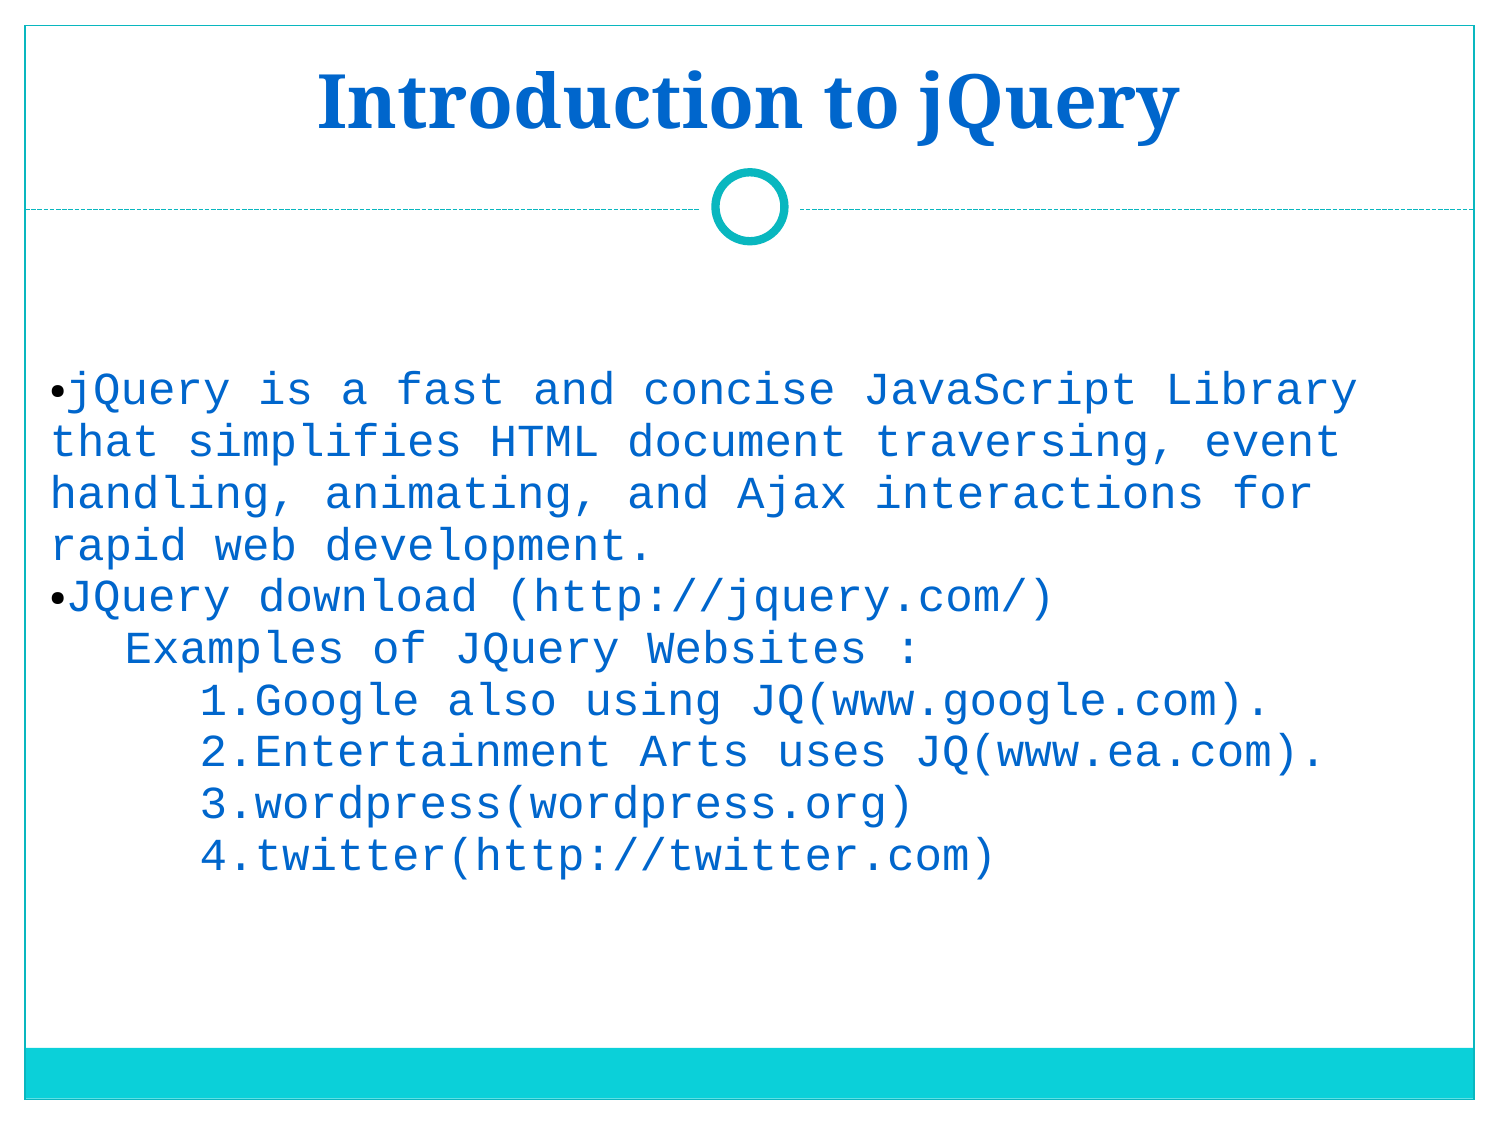

# Introduction to jQuery
jQuery is a fast and concise JavaScript Library that simplifies HTML document traversing, event handling, animating, and Ajax interactions for rapid web development.
JQuery download (http://jquery.com/)
	Examples of JQuery Websites :
		1.Google also using JQ(www.google.com).
		2.Entertainment Arts uses JQ(www.ea.com).
		3.wordpress(wordpress.org)
		4.twitter(http://twitter.com)